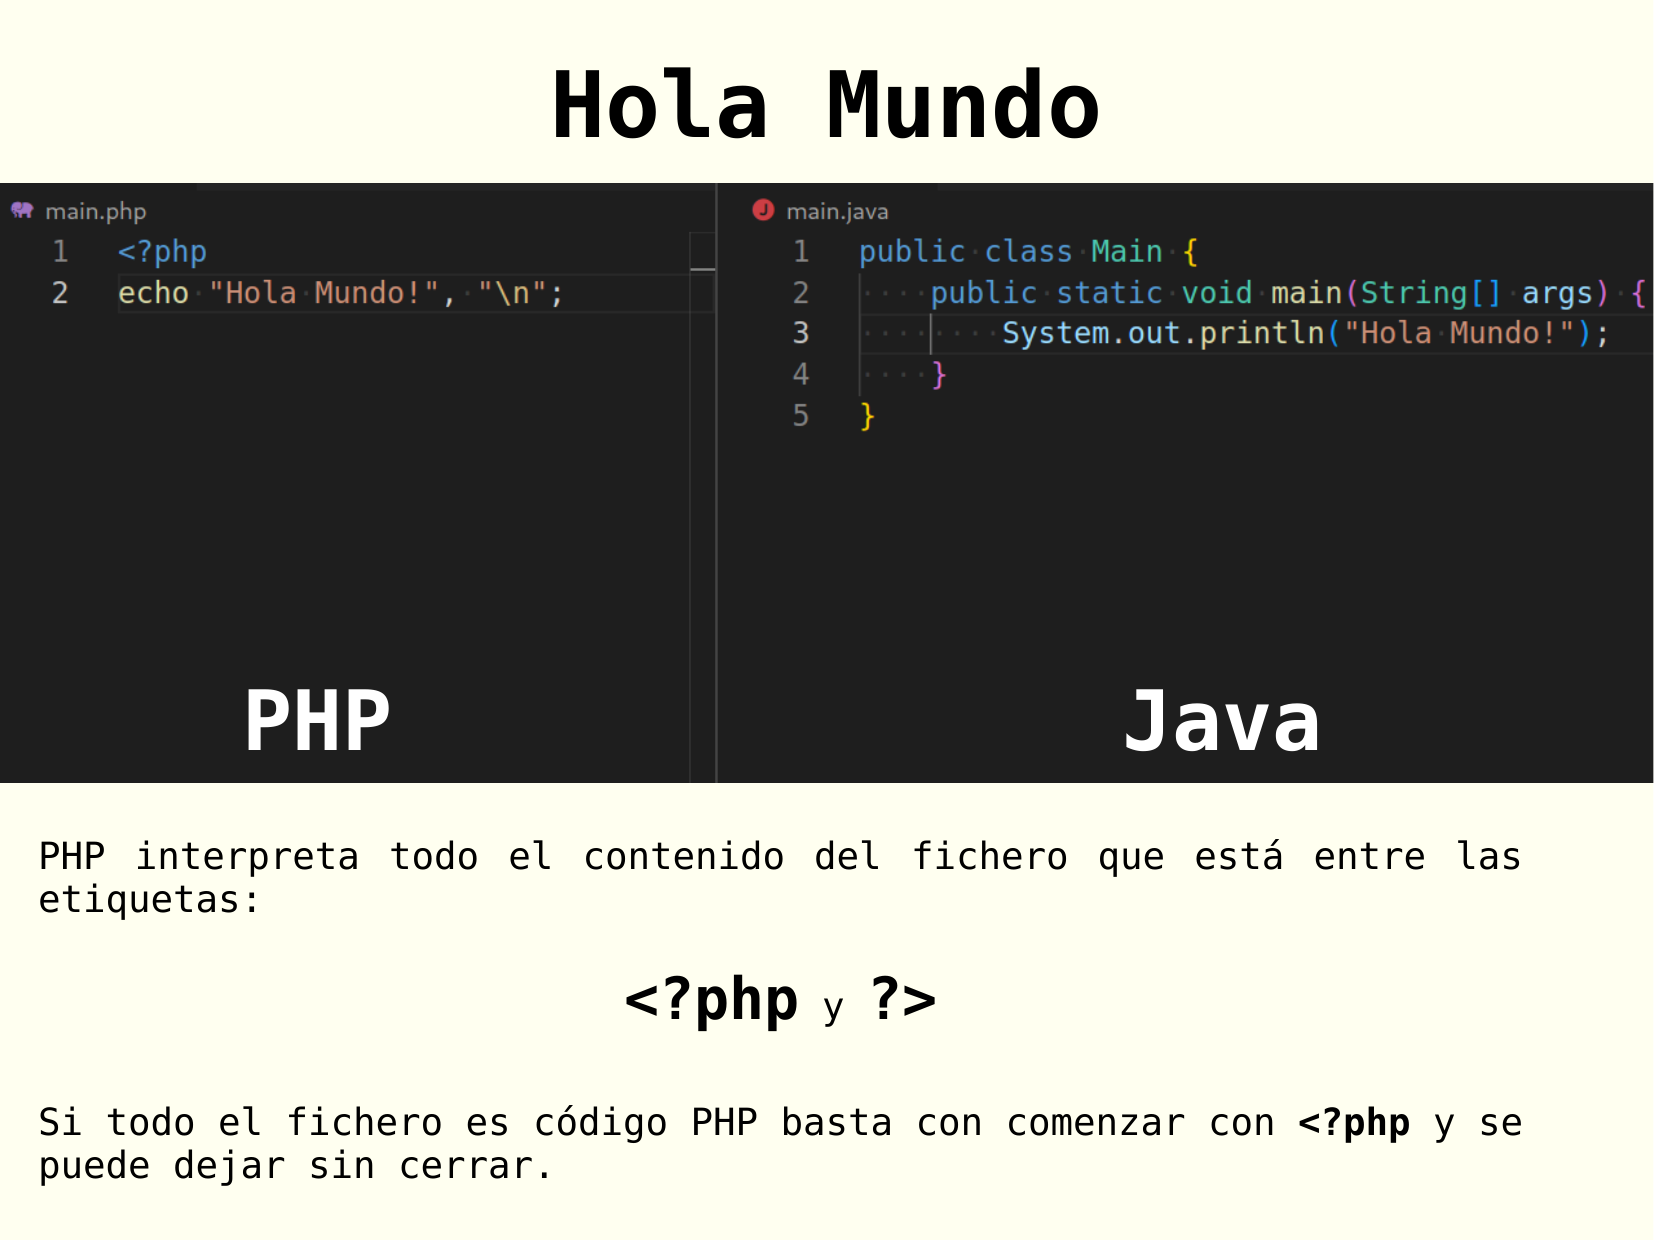

# Hola Mundo
PHP
Java
PHP interpreta todo el contenido del fichero que está entre las etiquetas:
<?php y ?>
Si todo el fichero es código PHP basta con comenzar con <?php y se puede dejar sin cerrar.